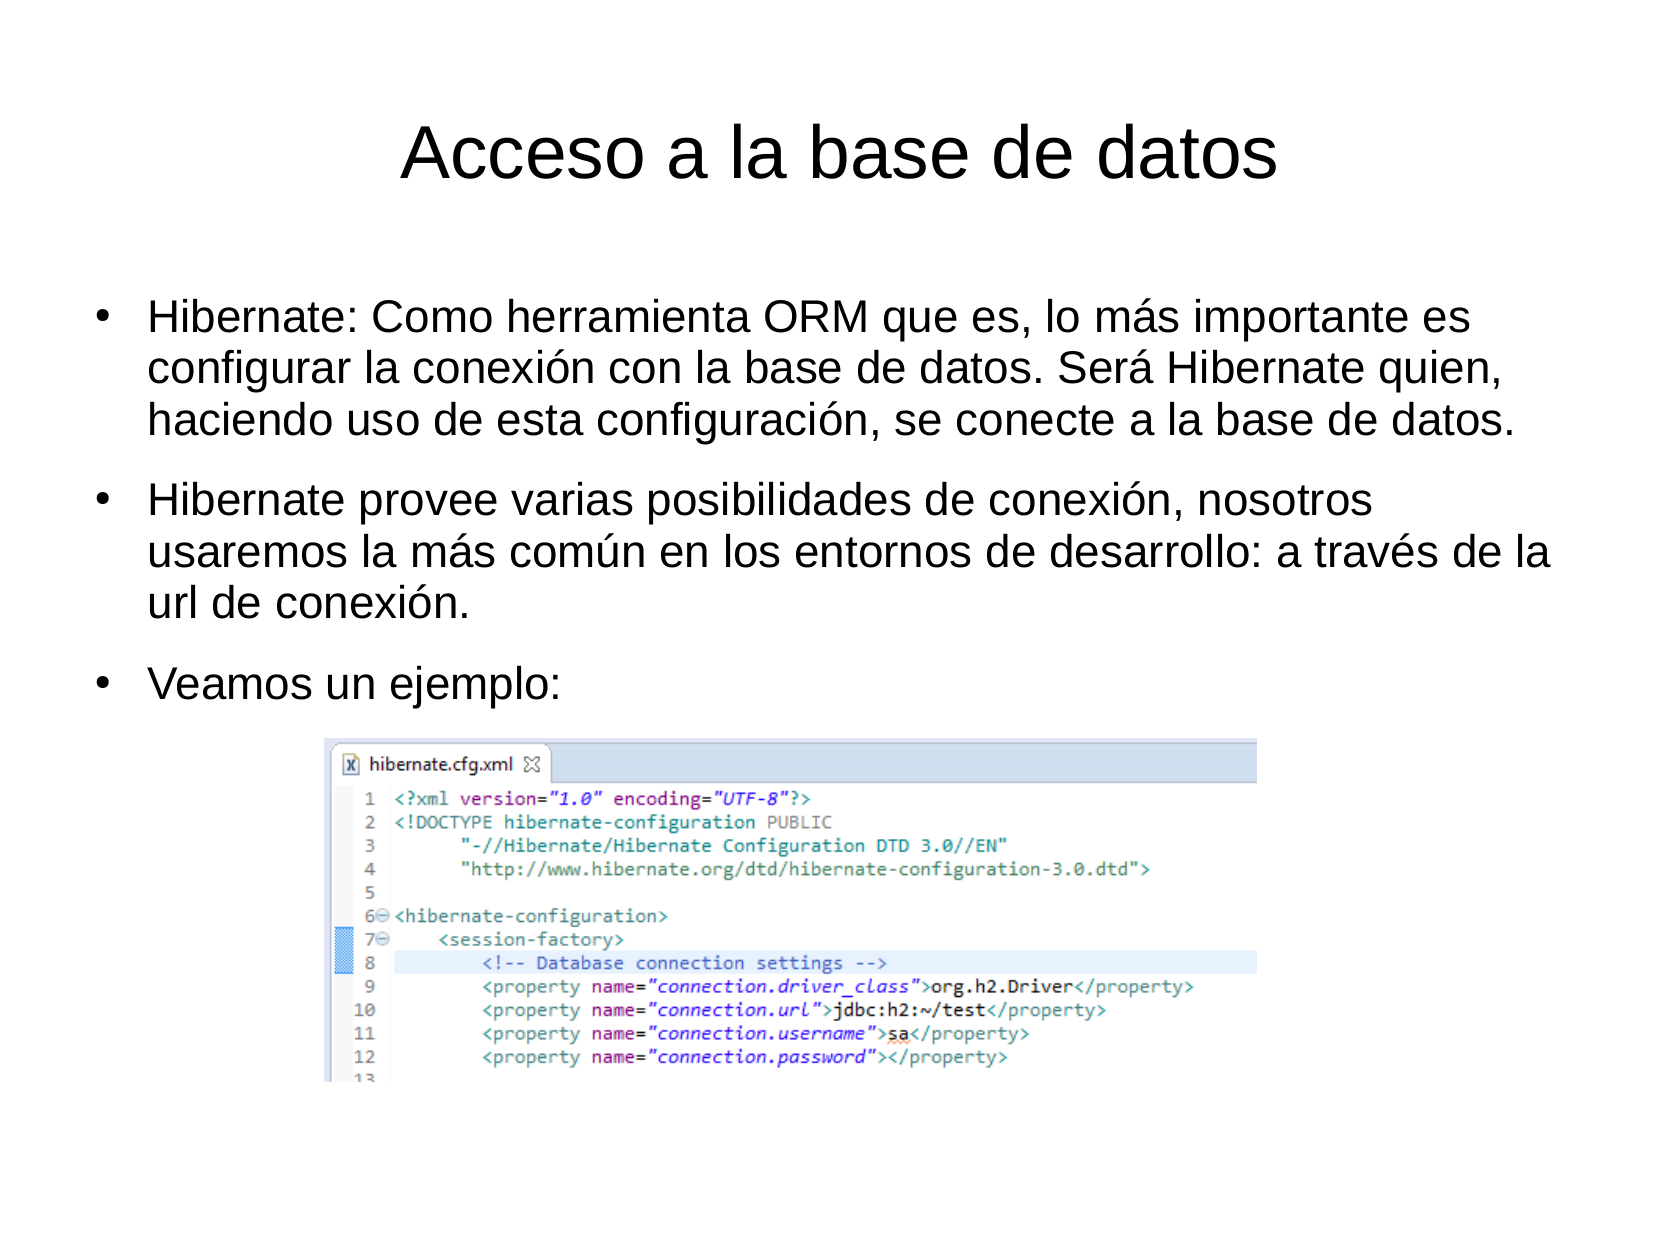

# Acceso a la base de datos
Hibernate: Como herramienta ORM que es, lo más importante es configurar la conexión con la base de datos. Será Hibernate quien, haciendo uso de esta configuración, se conecte a la base de datos.
Hibernate provee varias posibilidades de conexión, nosotros usaremos la más común en los entornos de desarrollo: a través de la url de conexión.
Veamos un ejemplo: